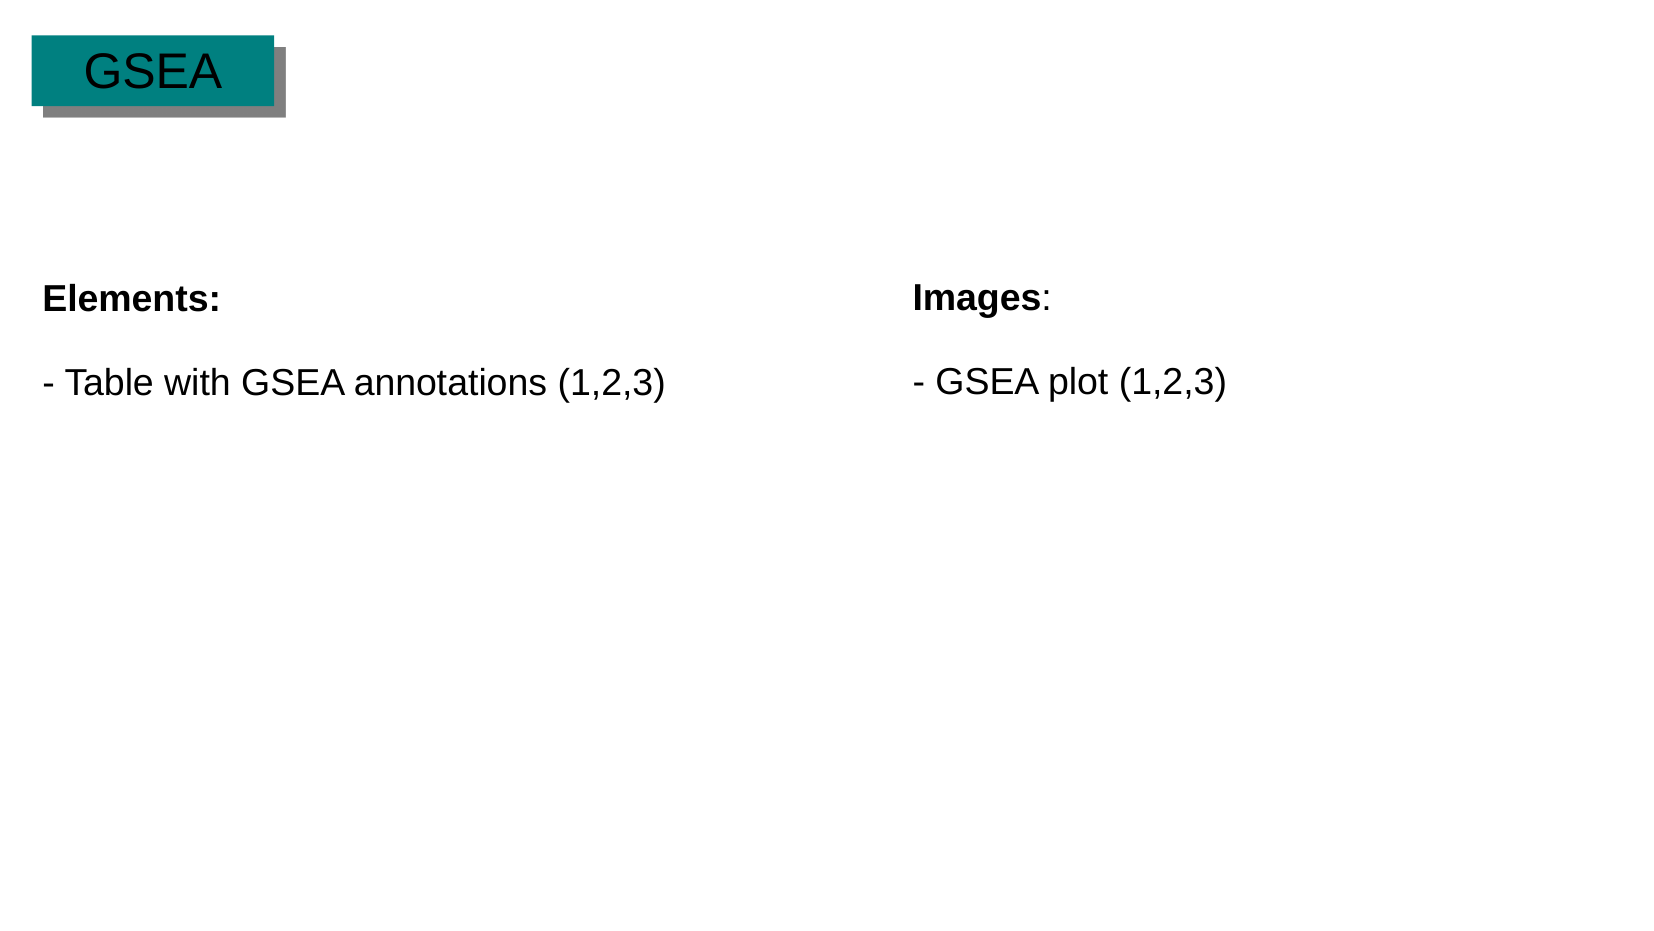

GSEA
Images:
- GSEA plot (1,2,3)
Elements:
- Table with GSEA annotations (1,2,3)